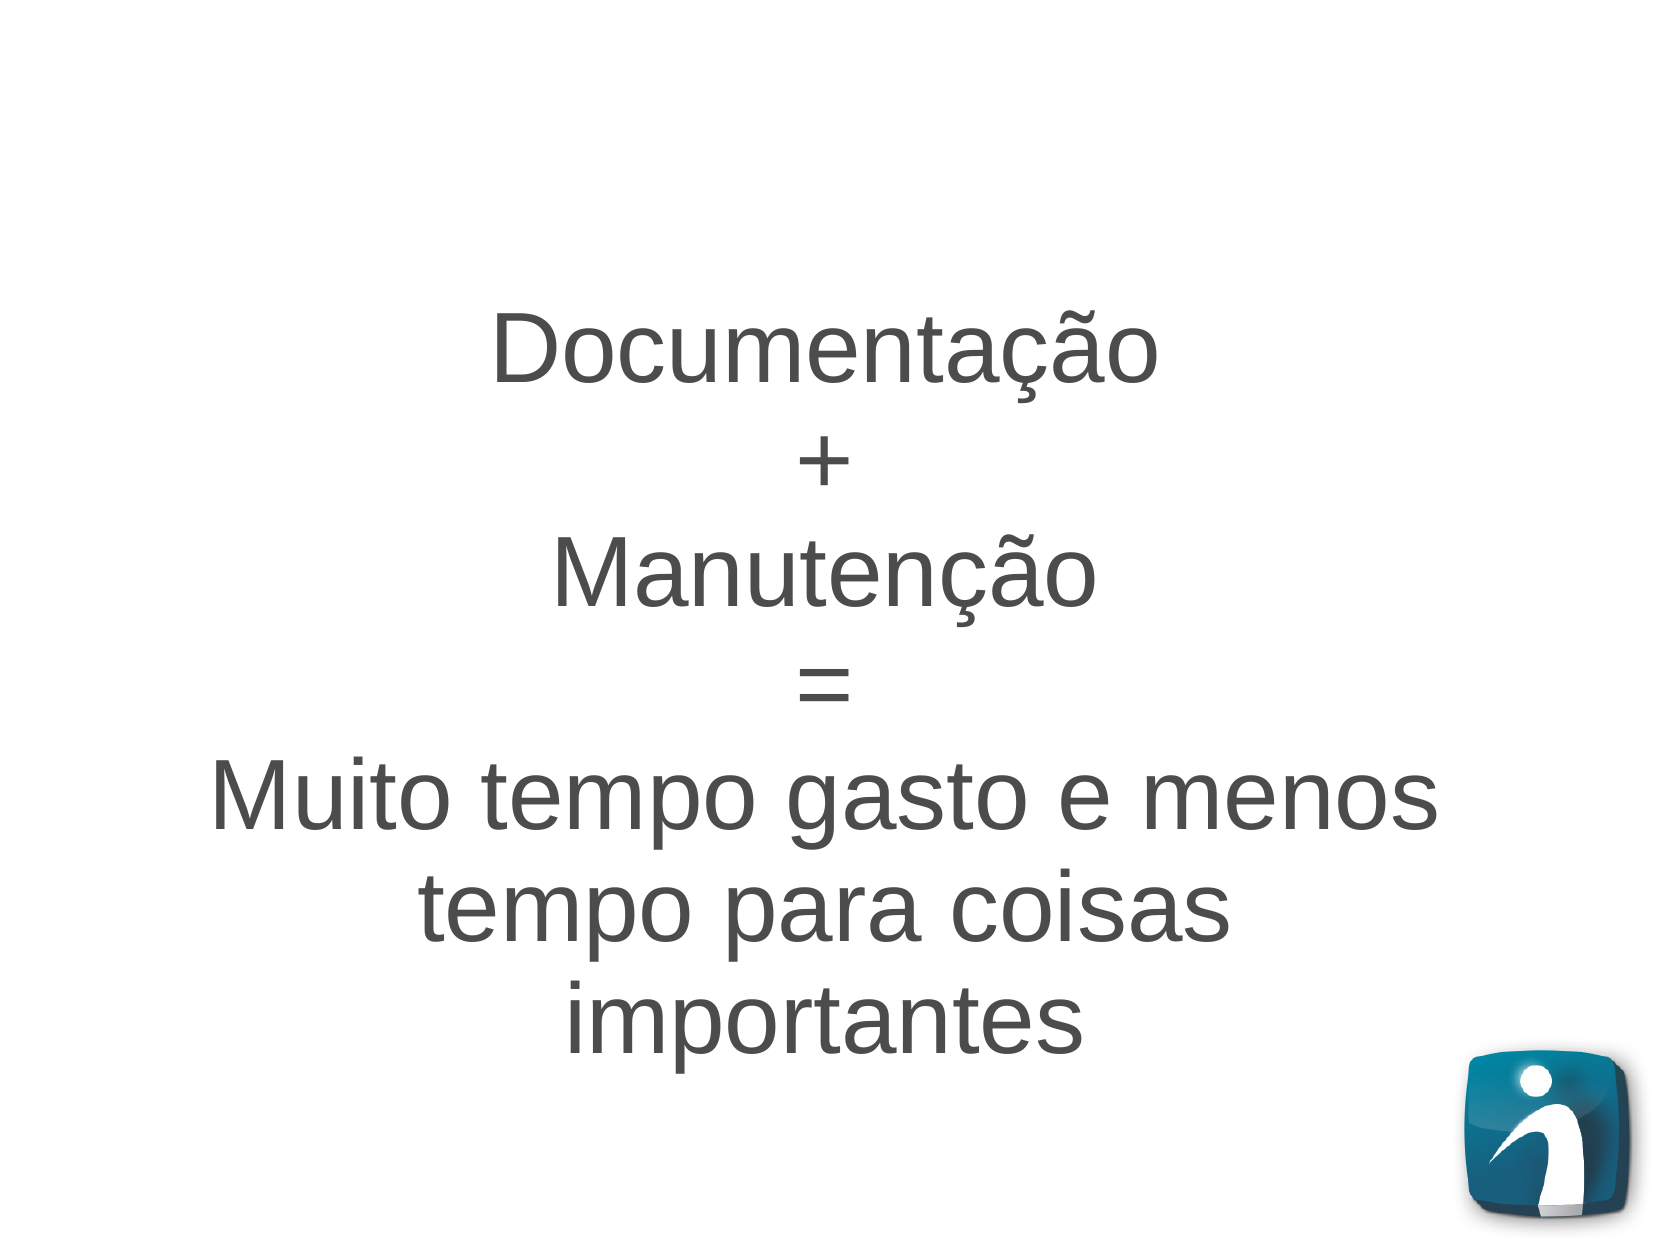

Documentação
+
Manutenção
=
Muito tempo gasto e menos tempo para coisas importantes